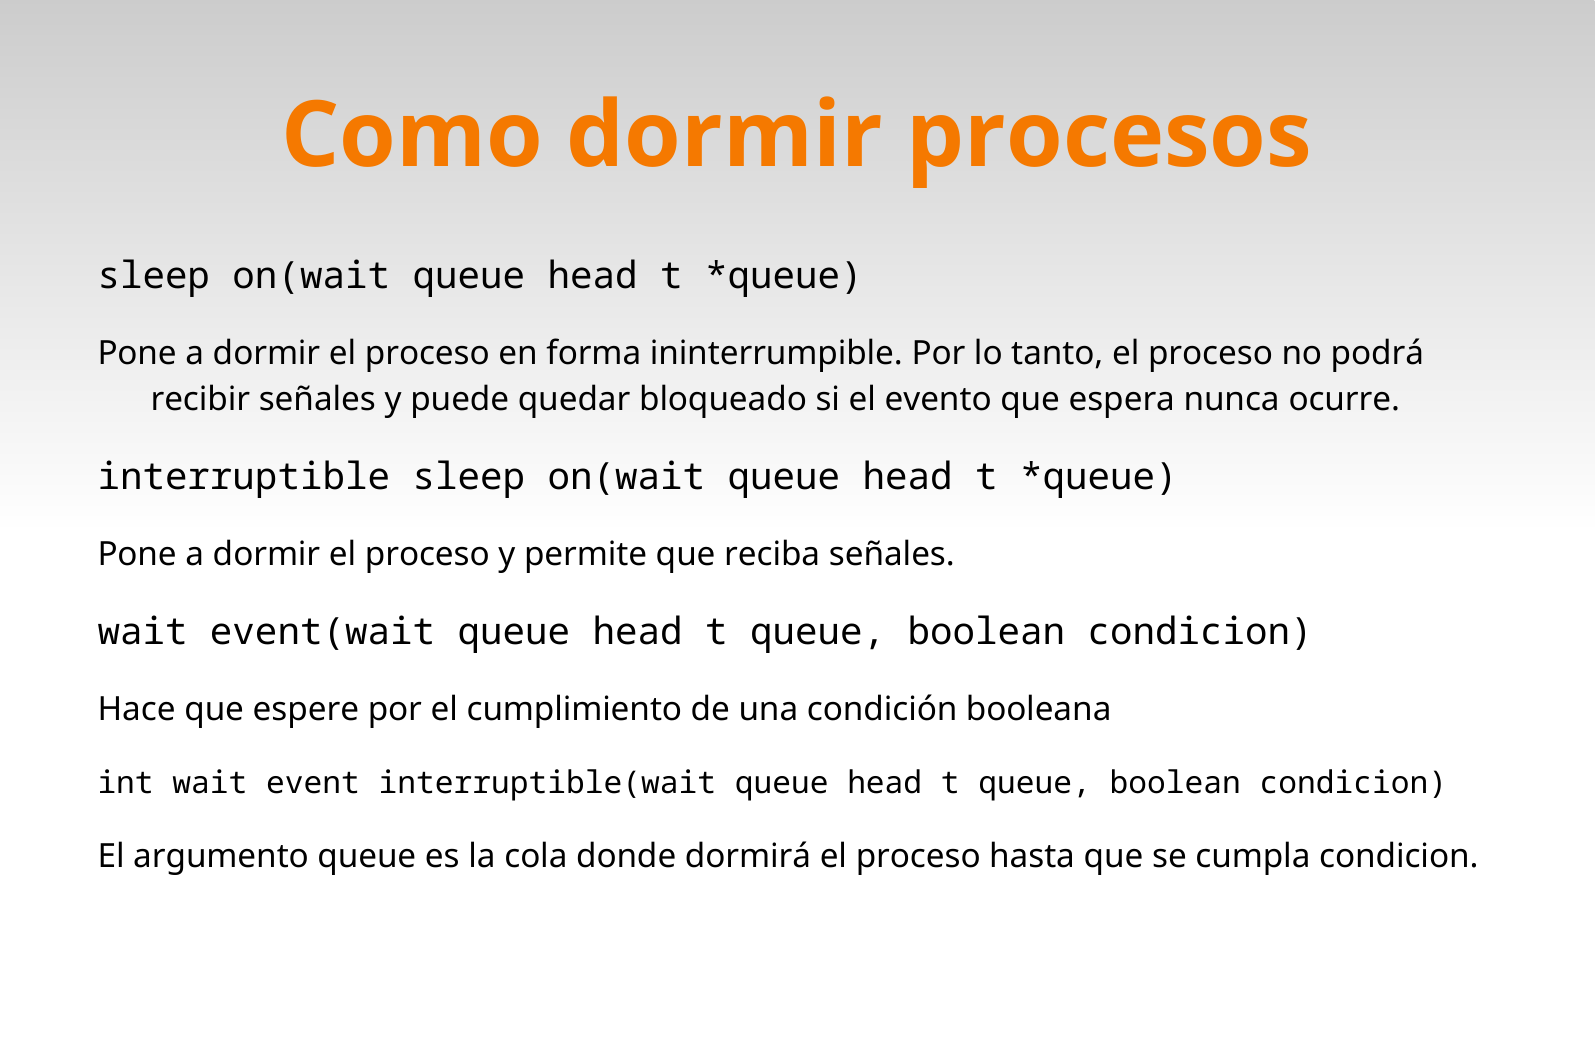

# Como dormir procesos
sleep on(wait queue head t *queue)
Pone a dormir el proceso en forma ininterrumpible. Por lo tanto, el proceso no podrá recibir señales y puede quedar bloqueado si el evento que espera nunca ocurre.
interruptible sleep on(wait queue head t *queue)
Pone a dormir el proceso y permite que reciba señales.
wait event(wait queue head t queue, boolean condicion)
Hace que espere por el cumplimiento de una condición booleana
int wait event interruptible(wait queue head t queue, boolean condicion)
El argumento queue es la cola donde dormirá el proceso hasta que se cumpla condicion.